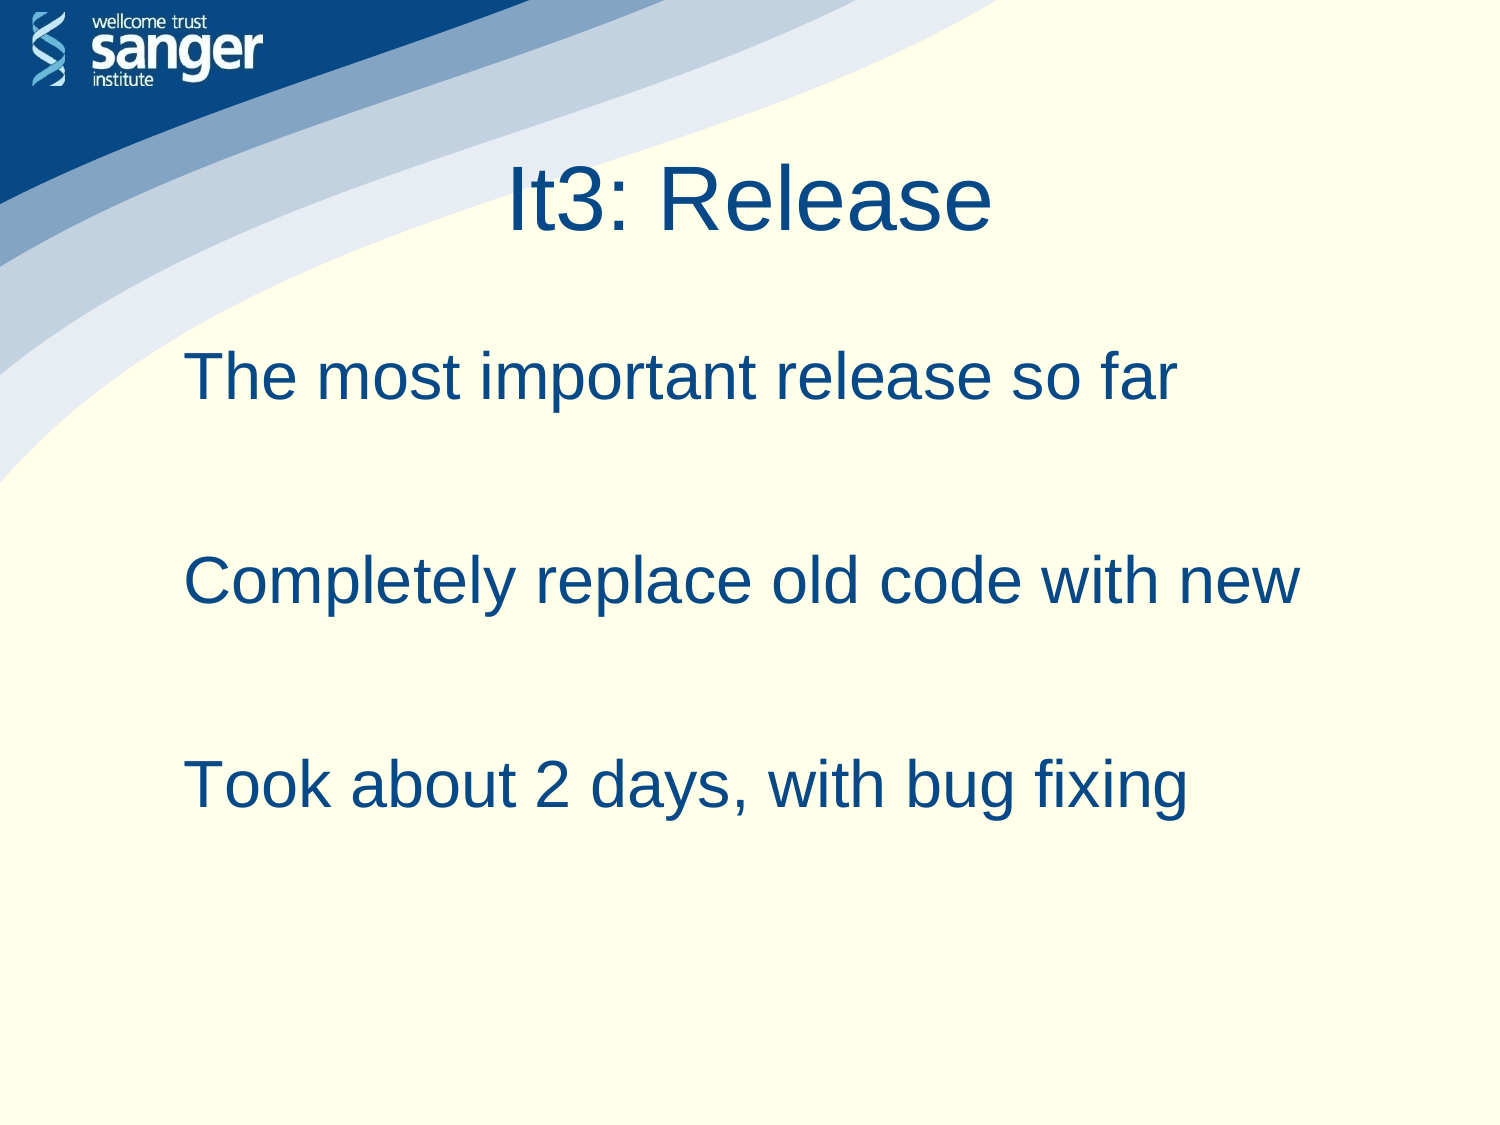

# It3: Release
The most important release so far
Completely replace old code with new
Took about 2 days, with bug fixing